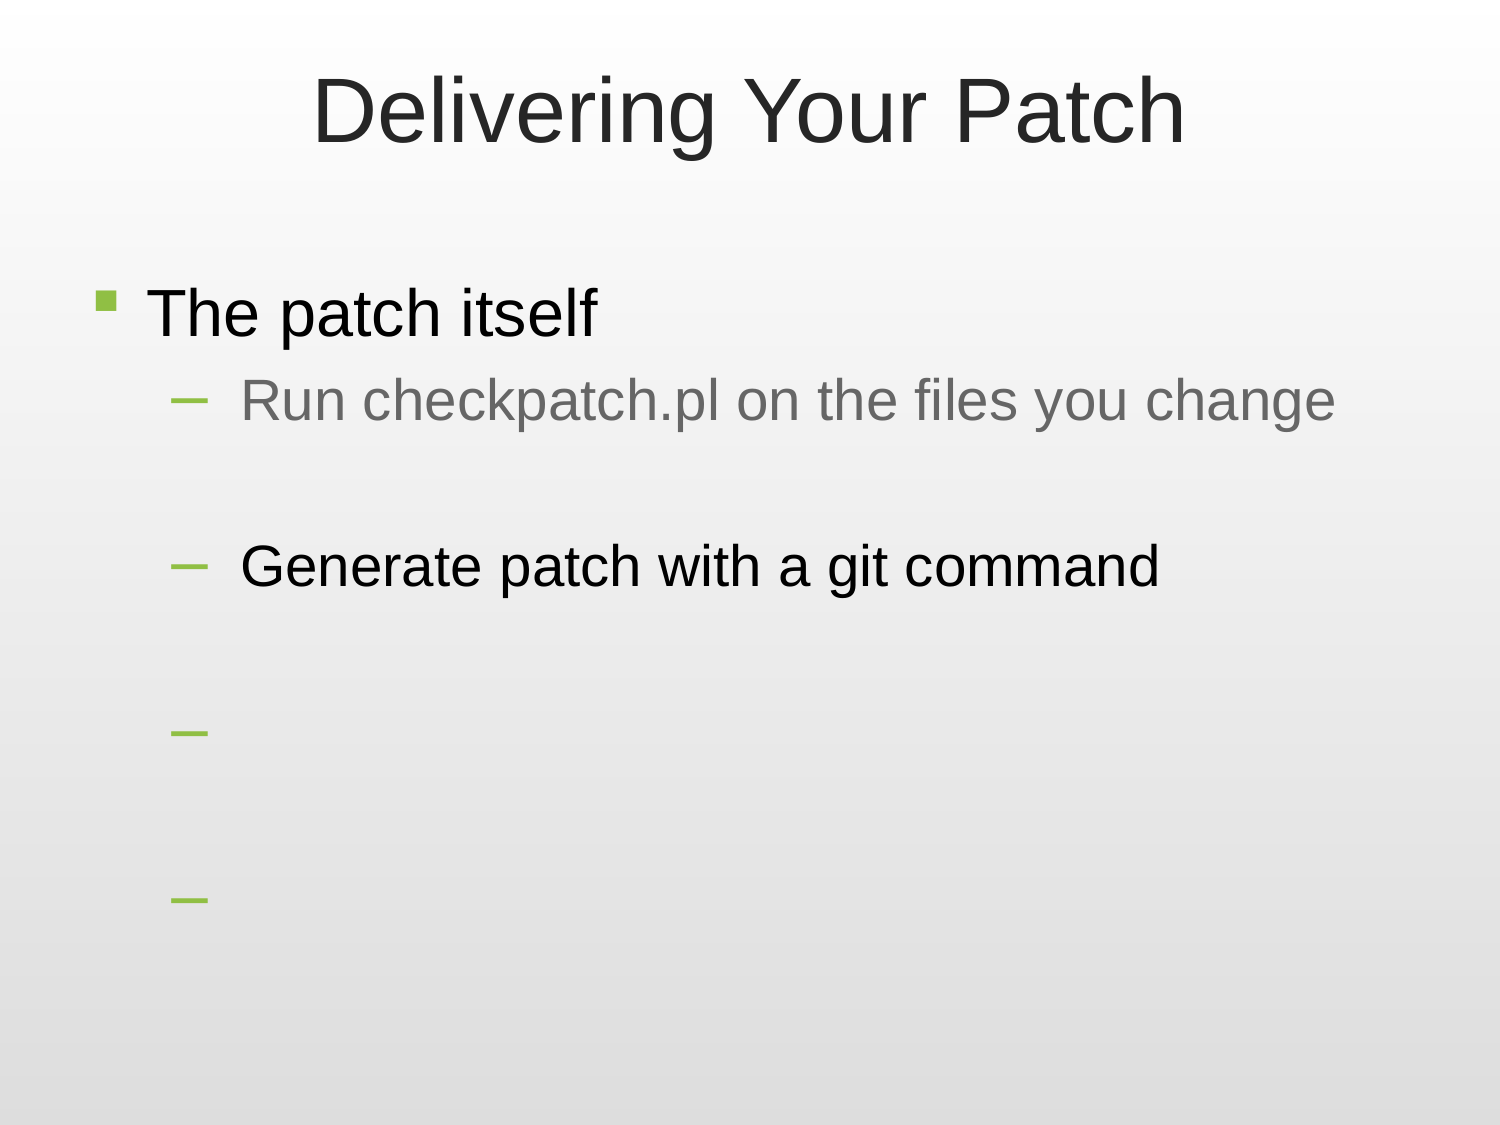

# Delivering Your Patch
The patch itself
Run checkpatch.pl on the files you change
Generate patch with a git command